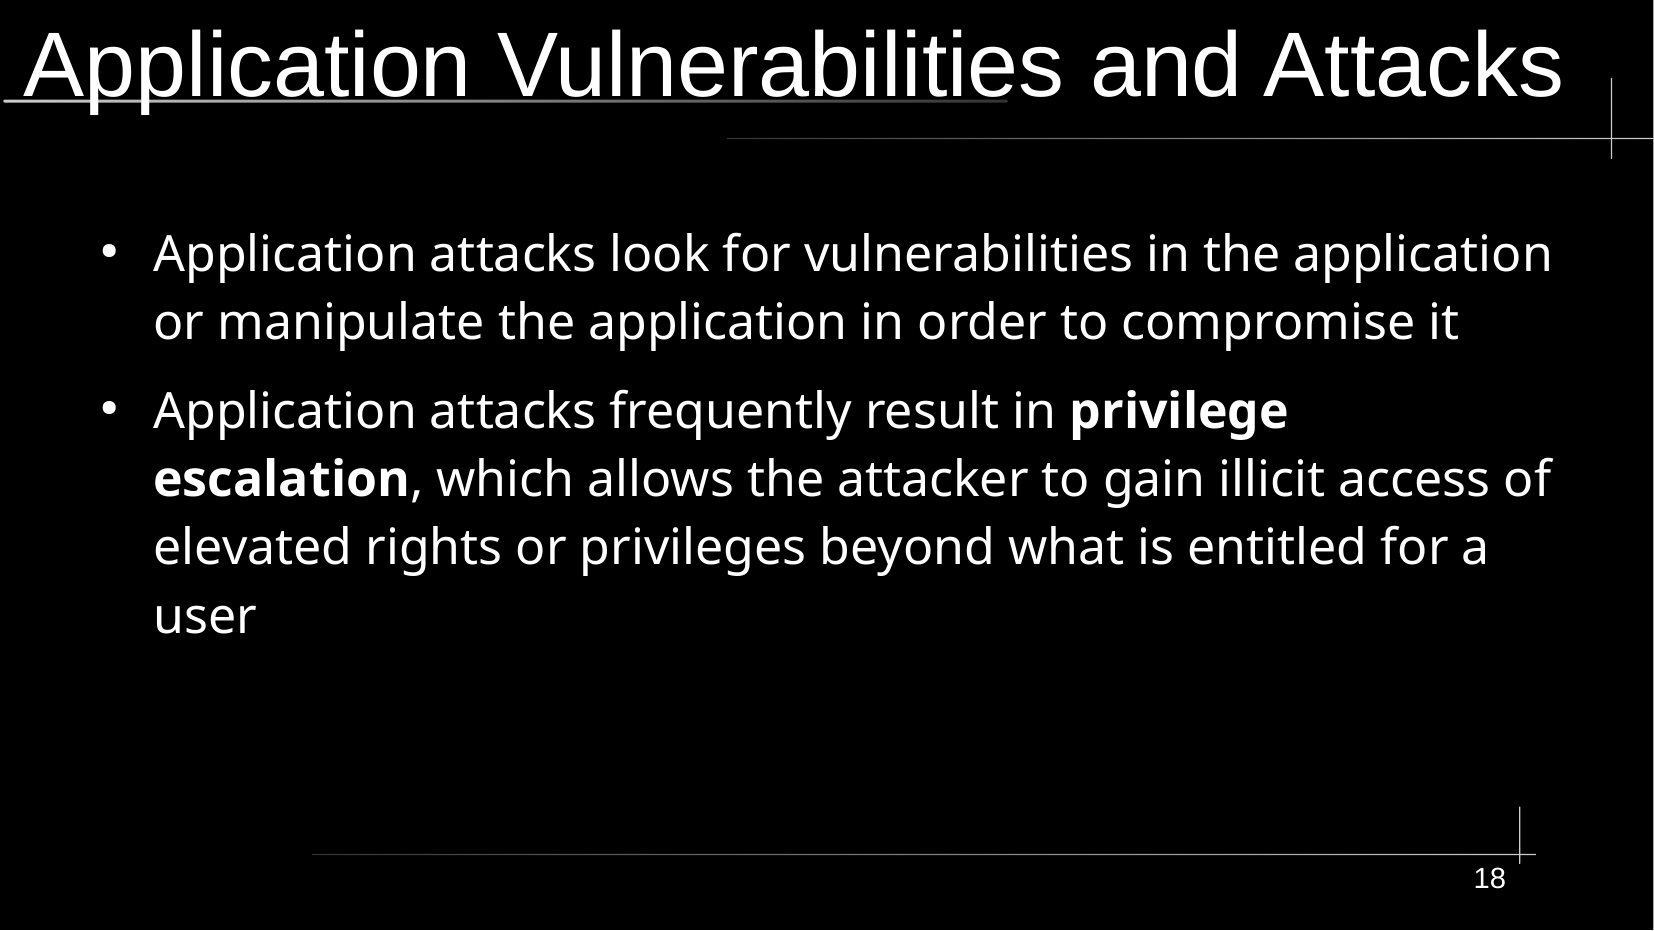

# Application Vulnerabilities and Attacks
Application attacks look for vulnerabilities in the application or manipulate the application in order to compromise it
Application attacks frequently result in privilege escalation, which allows the attacker to gain illicit access of elevated rights or privileges beyond what is entitled for a user
18